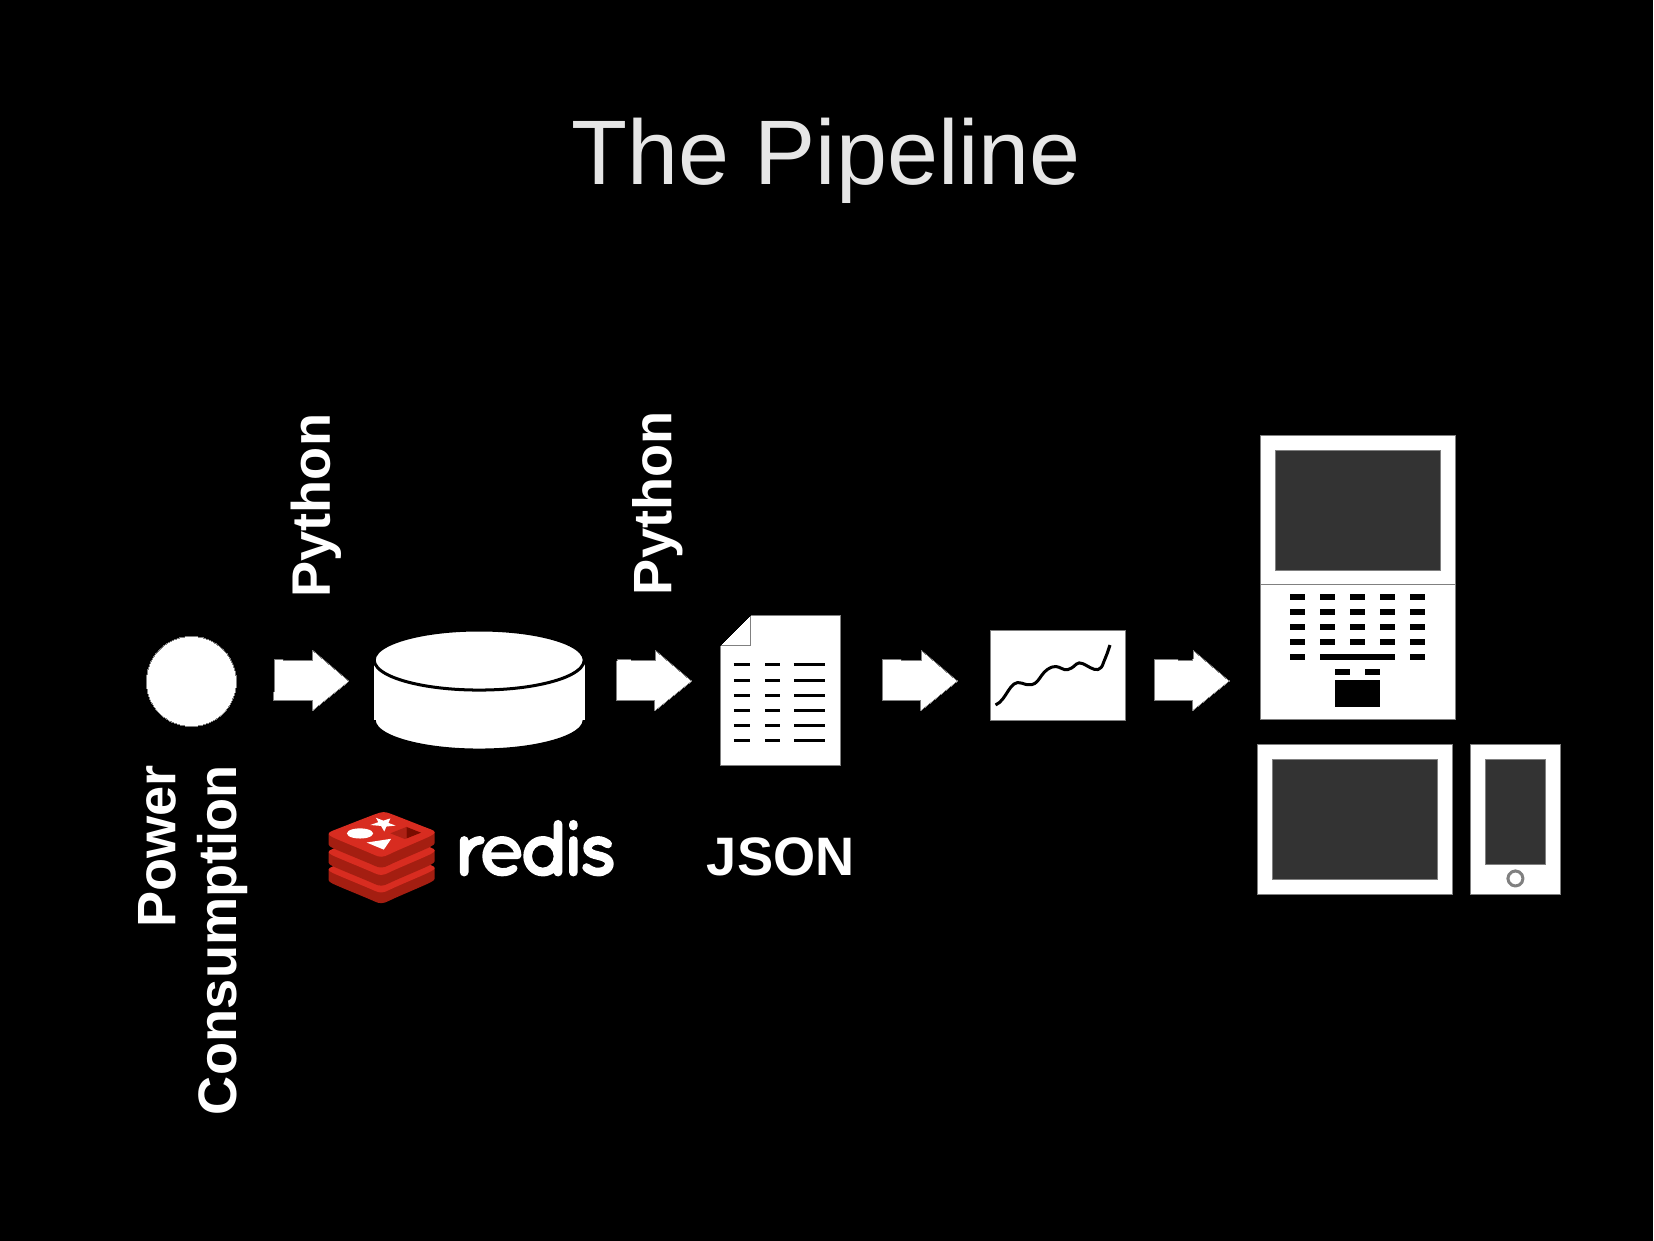

# The Pipeline
Python
Python
JSON
Power
Consumption